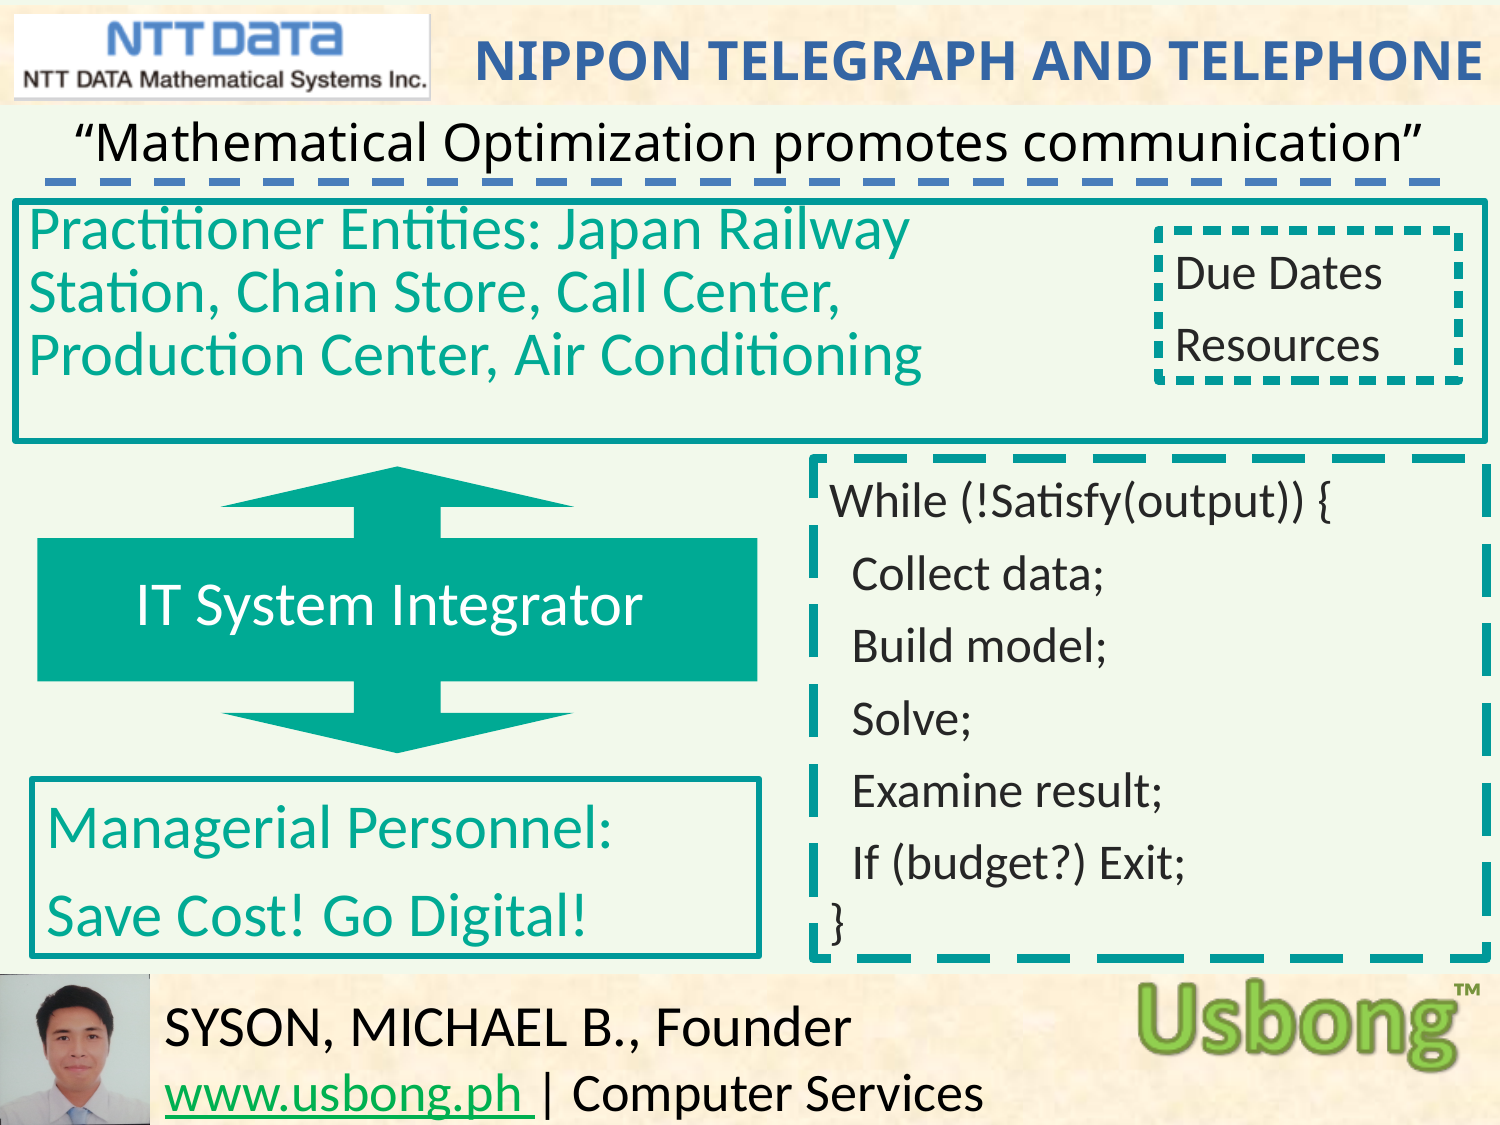

# NIPPON TELEGRAPH AND TELEPHONE
“Mathematical Optimization promotes communication”
Practitioner Entities: Japan Railway
Station, Chain Store, Call Center,
Production Center, Air Conditioning
Due Dates
Resources
While (!Satisfy(output)) {
 Collect data;
 Build model;
 Solve;
 Examine result;
 If (budget?) Exit;
}
IT System Integrator
Managerial Personnel:
Save Cost! Go Digital!
™
SYSON, MICHAEL B., Founder
www.usbong.ph | Computer Services